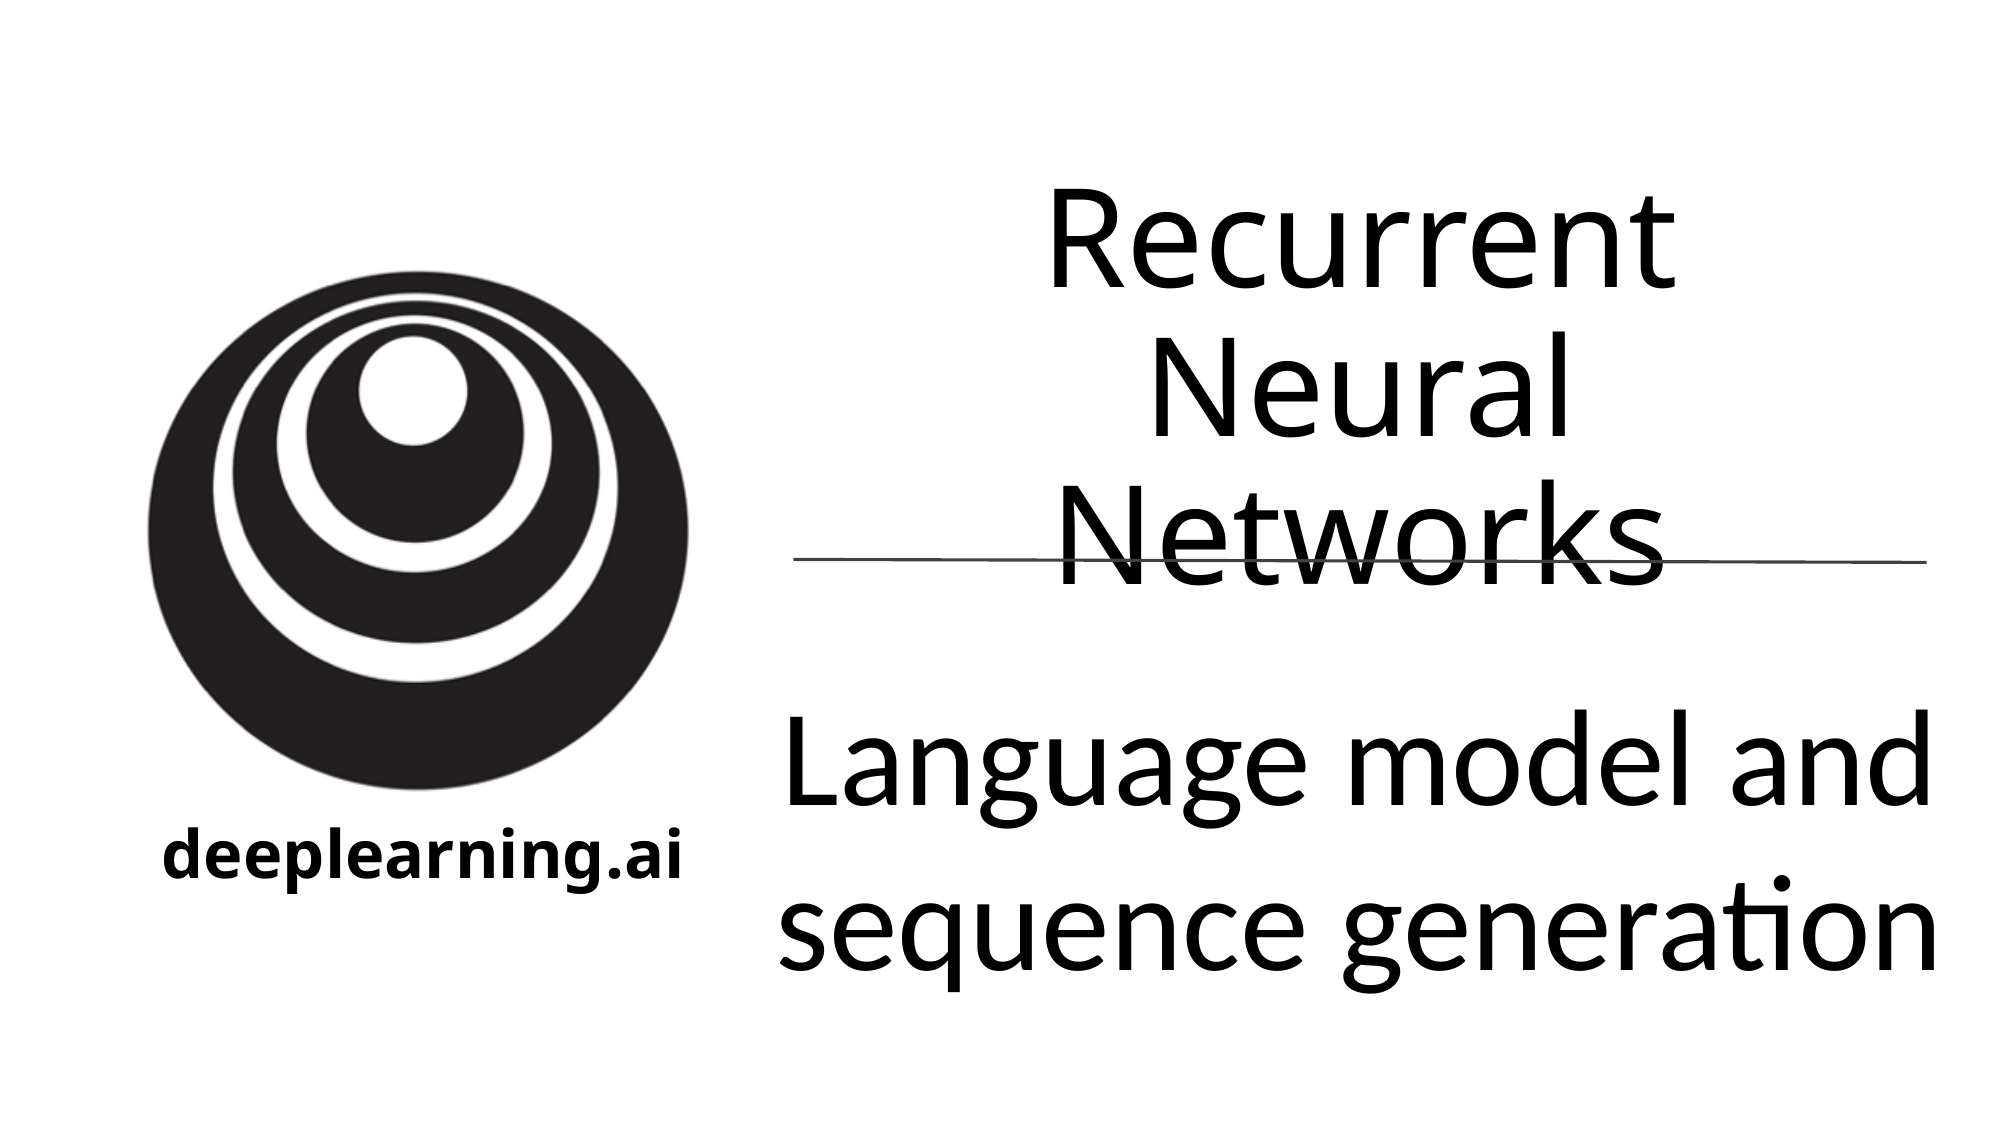

# Recurrent Neural Networks
deeplearning.ai
Language model and sequence generation